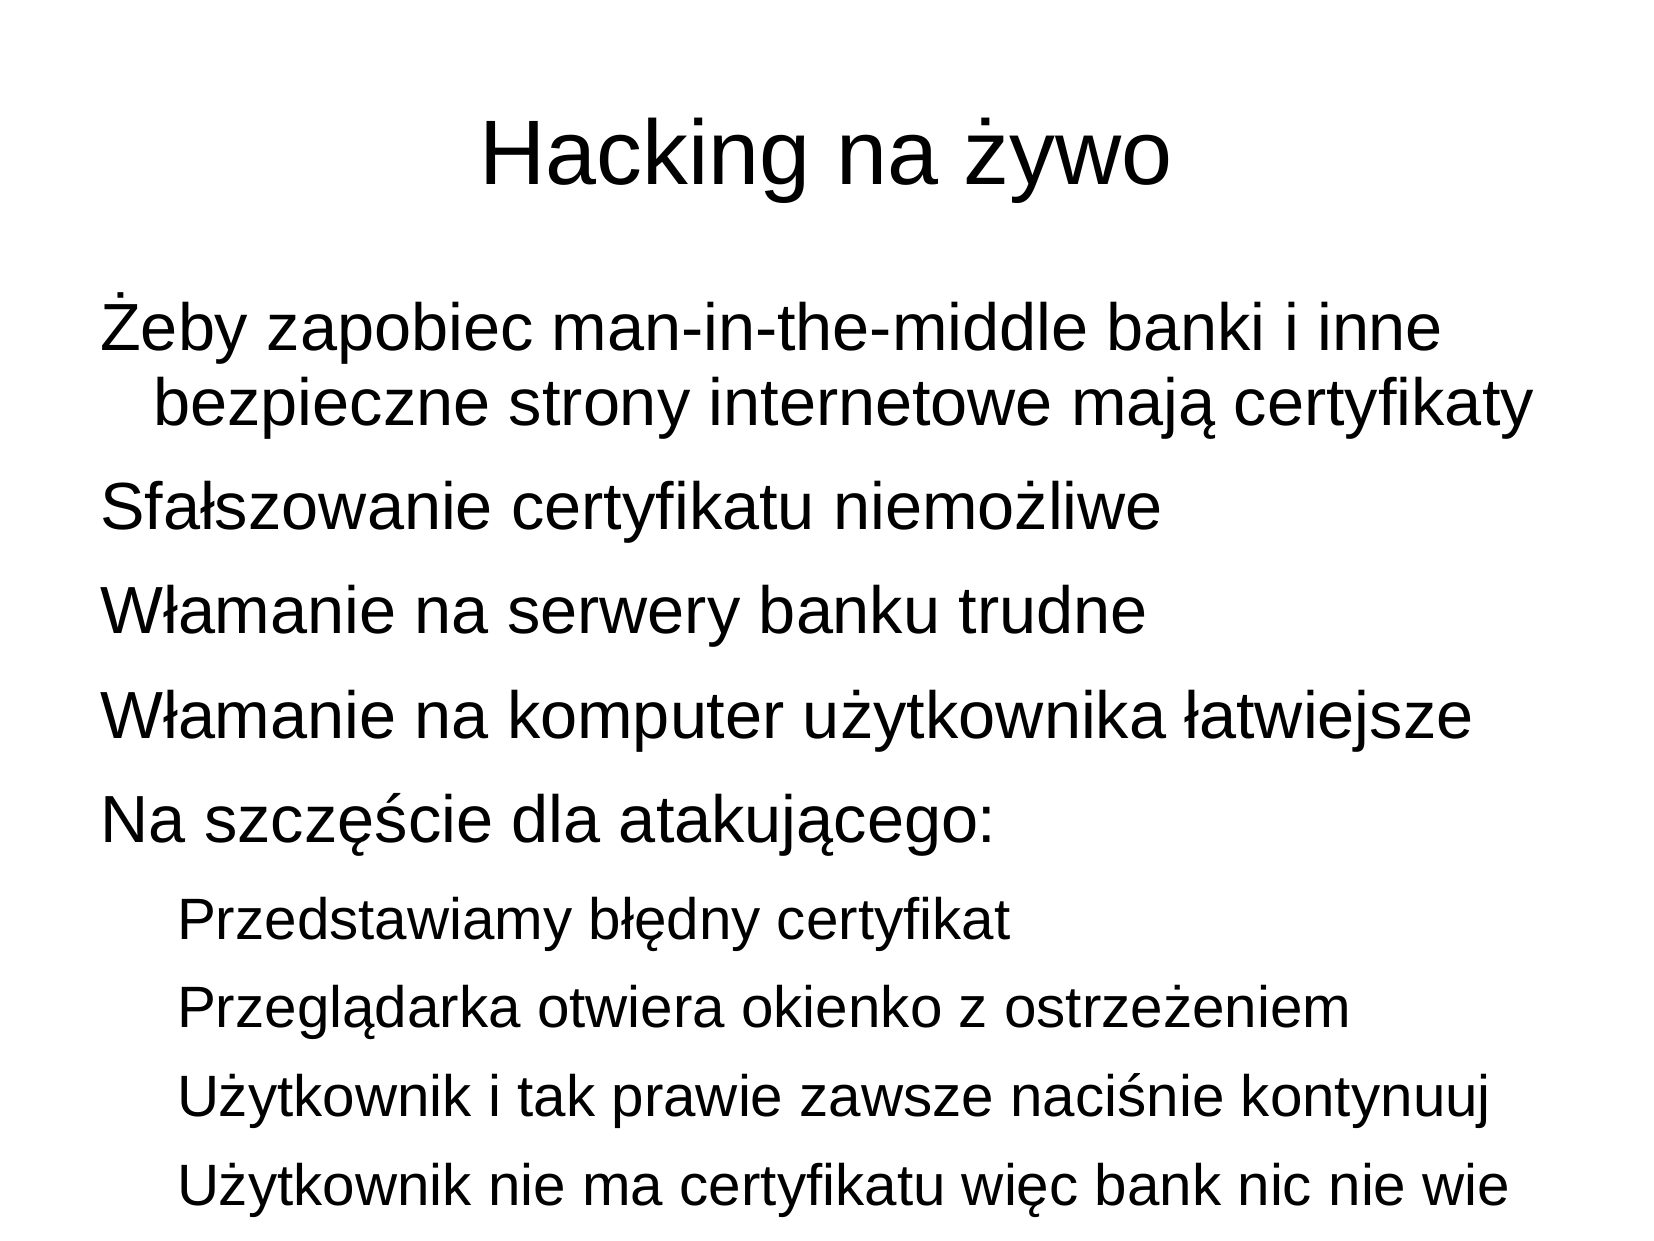

# Hacking na żywo
Żeby zapobiec man-in-the-middle banki i inne bezpieczne strony internetowe mają certyfikaty
Sfałszowanie certyfikatu niemożliwe
Włamanie na serwery banku trudne
Włamanie na komputer użytkownika łatwiejsze
Na szczęście dla atakującego:
Przedstawiamy błędny certyfikat
Przeglądarka otwiera okienko z ostrzeżeniem
Użytkownik i tak prawie zawsze naciśnie kontynuuj
Użytkownik nie ma certyfikatu więc bank nic nie wie